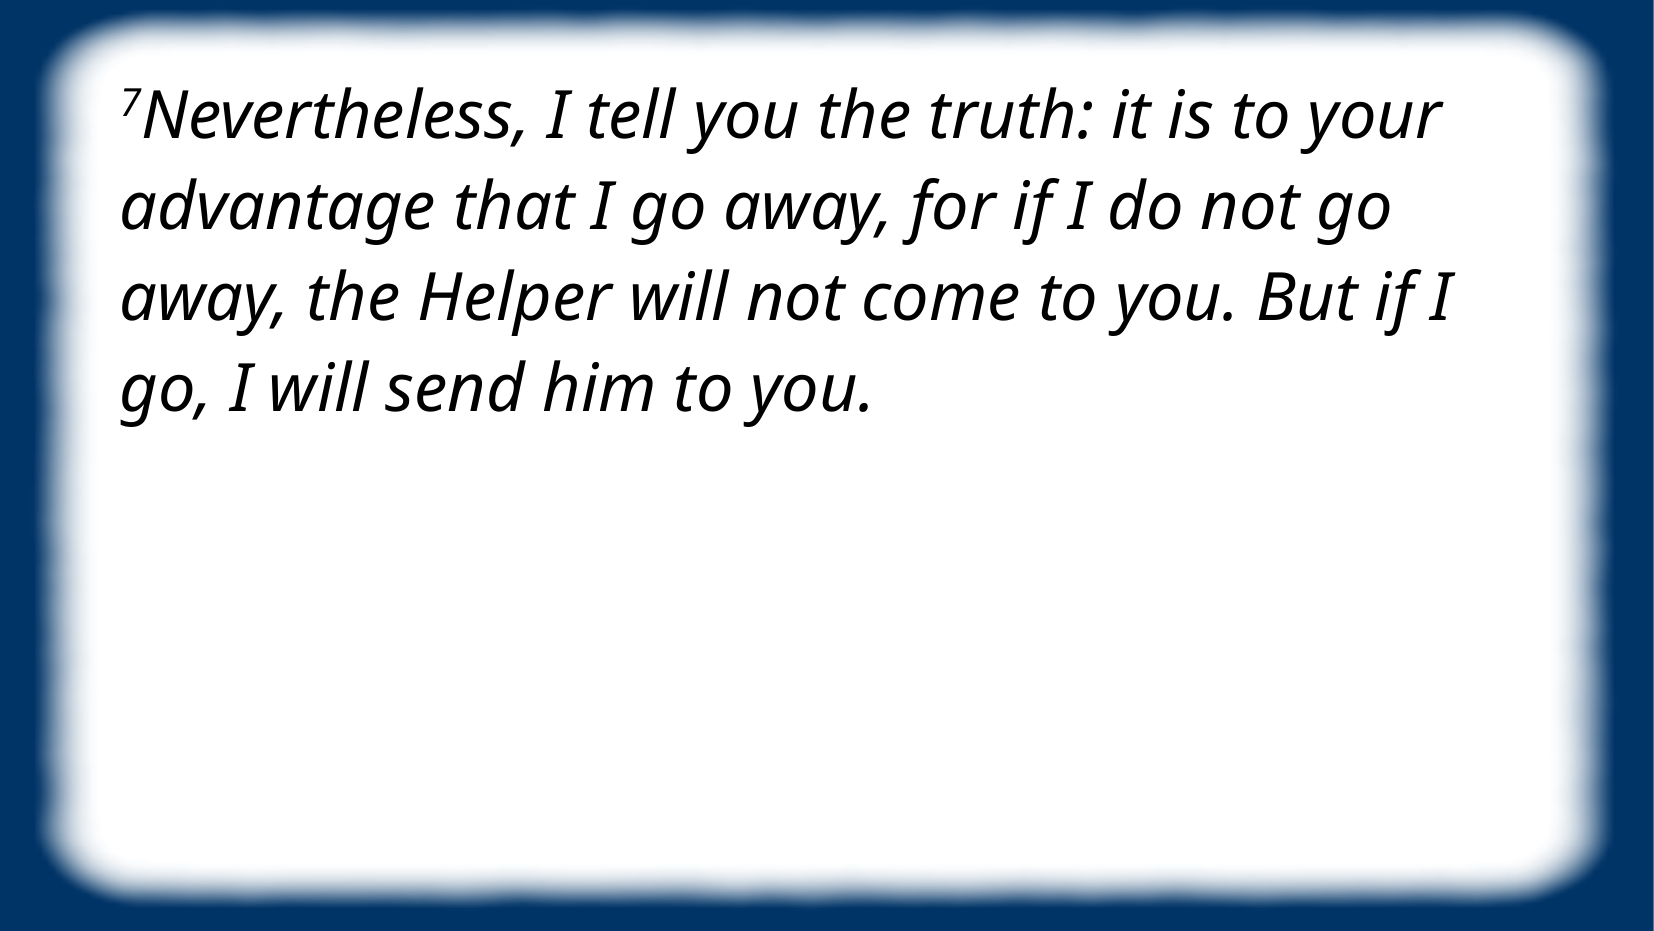

7Nevertheless, I tell you the truth: it is to your advantage that I go away, for if I do not go away, the Helper will not come to you. But if I go, I will send him to you.